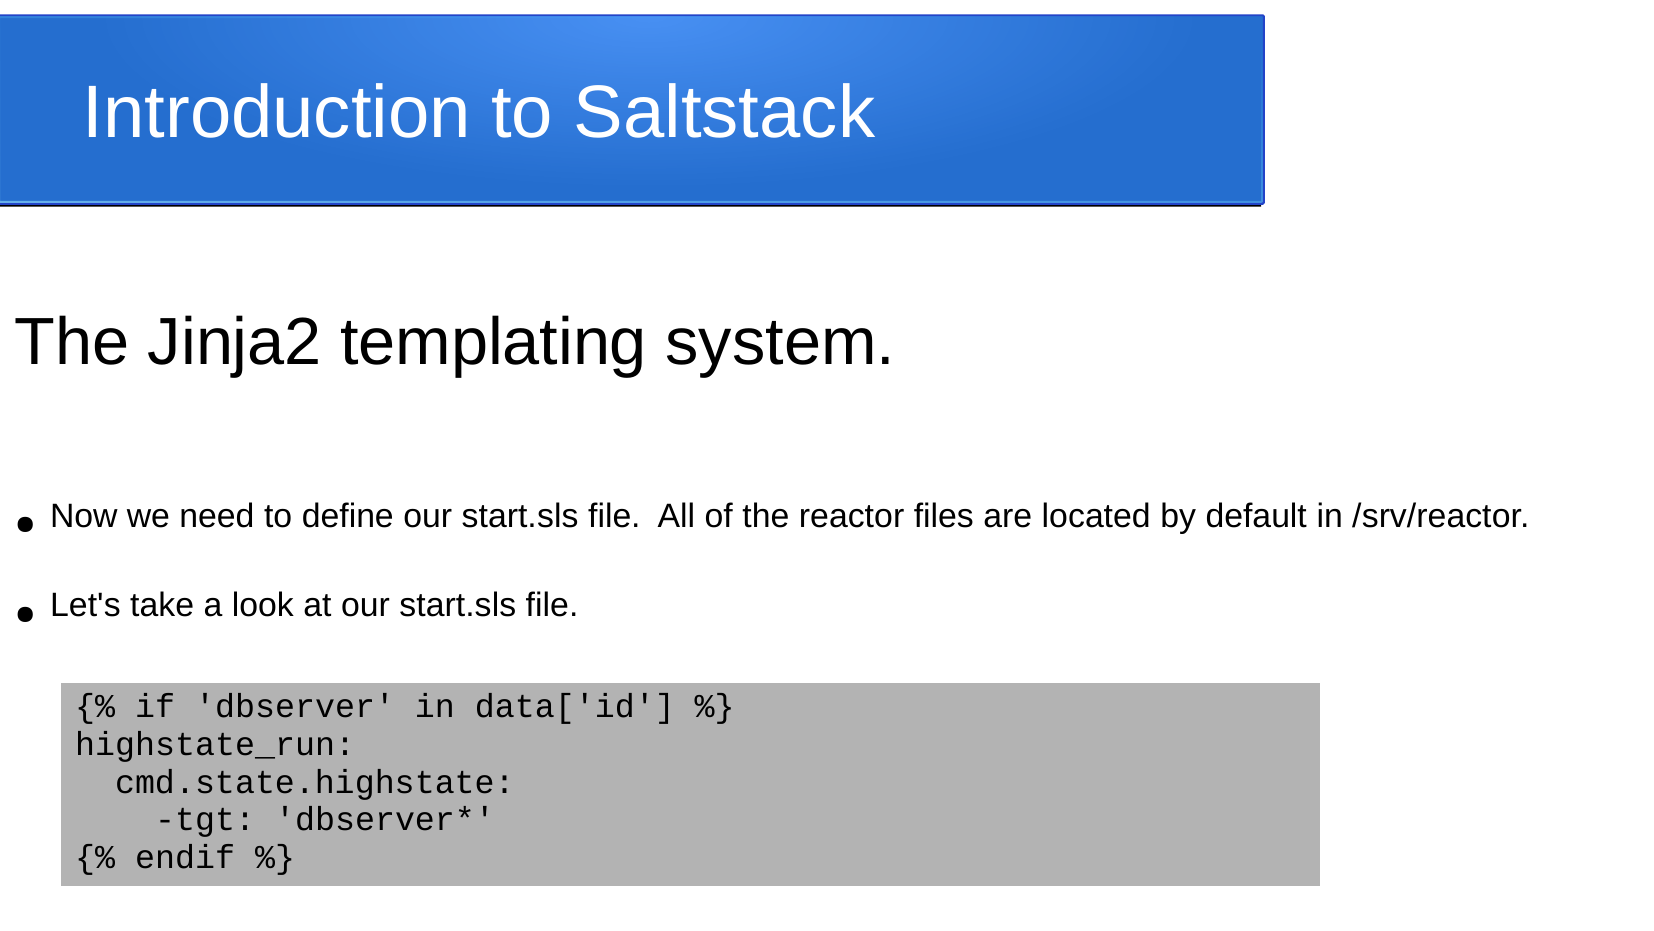

# Introduction to Saltstack
The Jinja2 templating system.
Now we need to define our start.sls file. All of the reactor files are located by default in /srv/reactor.
Let's take a look at our start.sls file.
| {% if 'dbserver' in data['id'] %} highstate\_run: cmd.state.highstate: -tgt: 'dbserver\*' {% endif %} |
| --- |